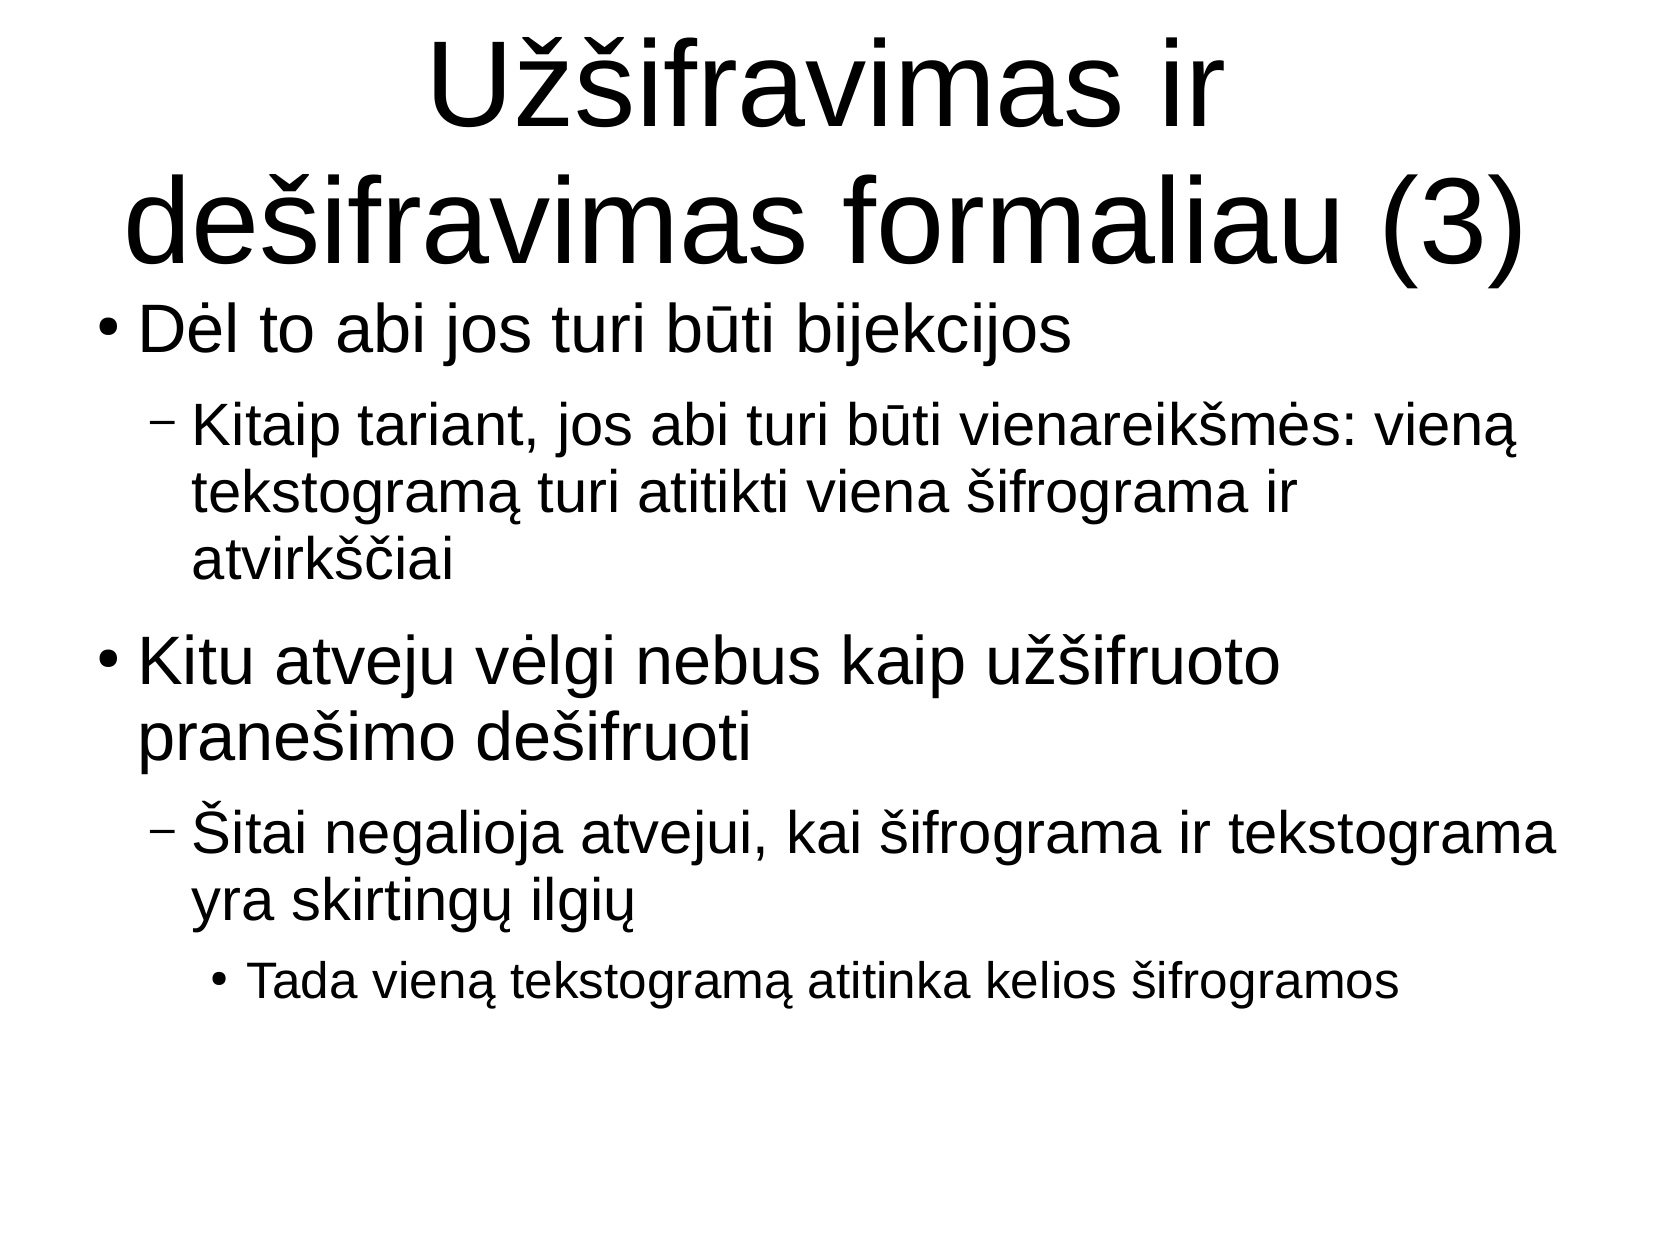

# Užšifravimas ir dešifravimas formaliau (3)
Dėl to abi jos turi būti bijekcijos
Kitaip tariant, jos abi turi būti vienareikšmės: vieną tekstogramą turi atitikti viena šifrograma ir atvirkščiai
Kitu atveju vėlgi nebus kaip užšifruoto pranešimo dešifruoti
Šitai negalioja atvejui, kai šifrograma ir tekstograma yra skirtingų ilgių
Tada vieną tekstogramą atitinka kelios šifrogramos